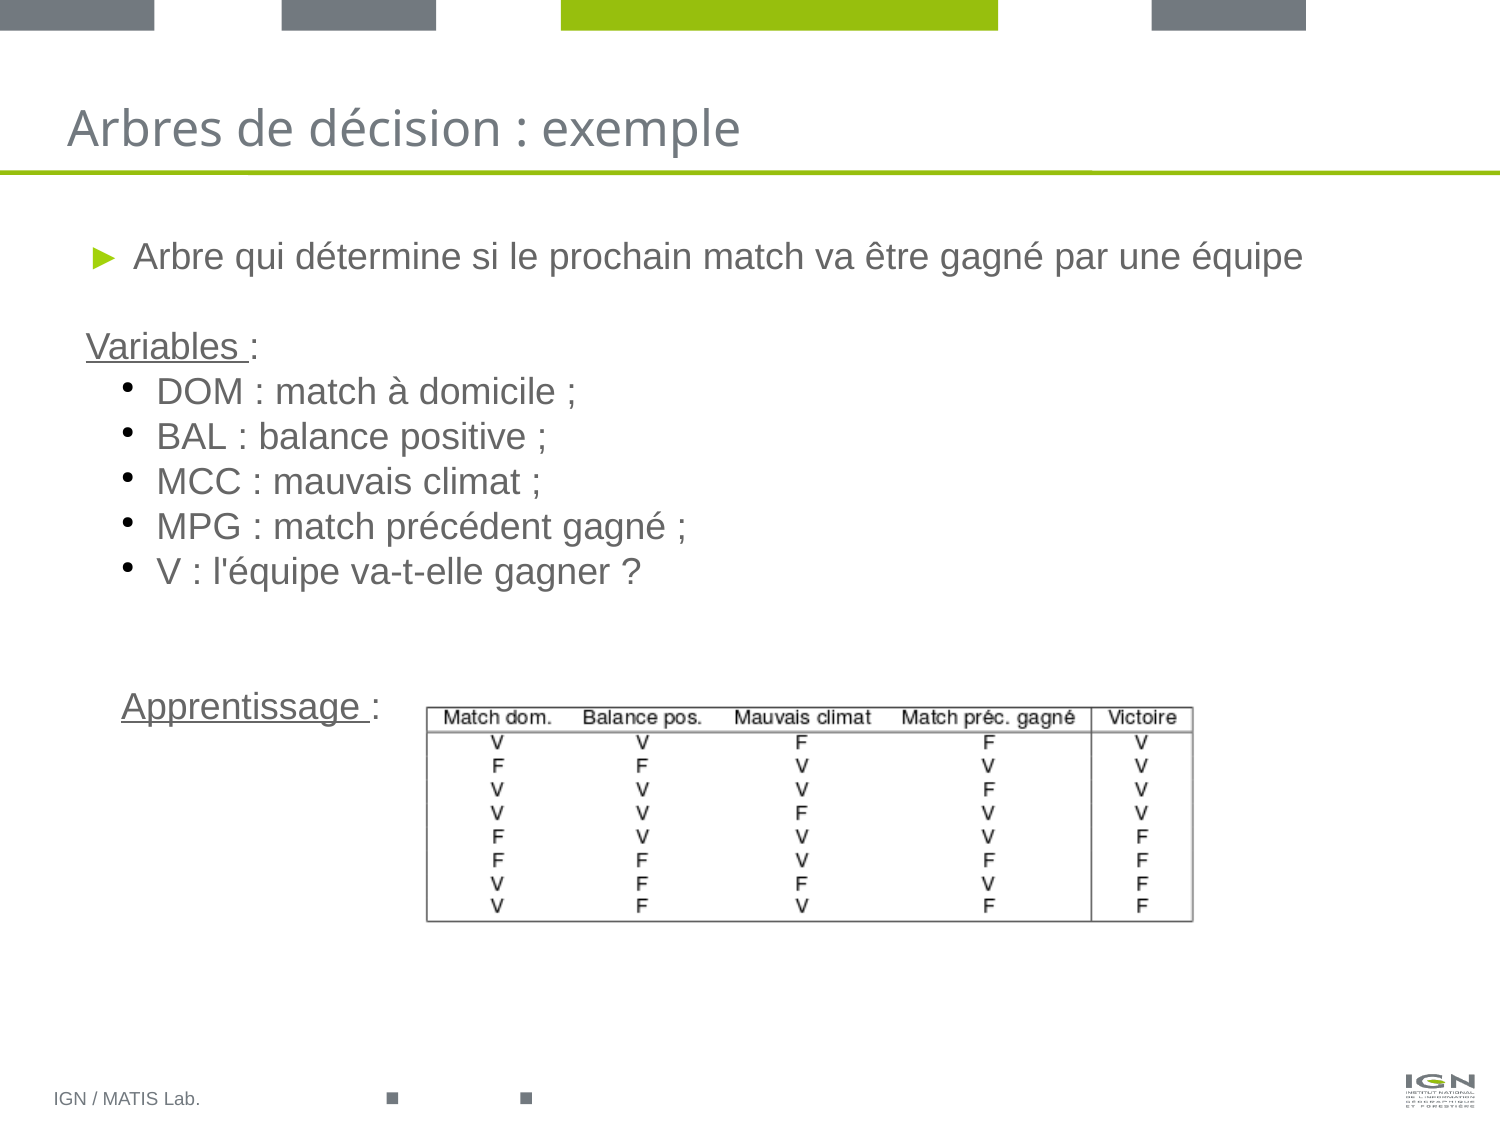

Arbres de décision : exemple
► Arbre qui détermine si le prochain match va être gagné par une équipe
Variables :
DOM : match à domicile ;
BAL : balance positive ;
MCC : mauvais climat ;
MPG : match précédent gagné ;
V : l'équipe va-t-elle gagner ?
Apprentissage :
IGN / MATIS Lab.